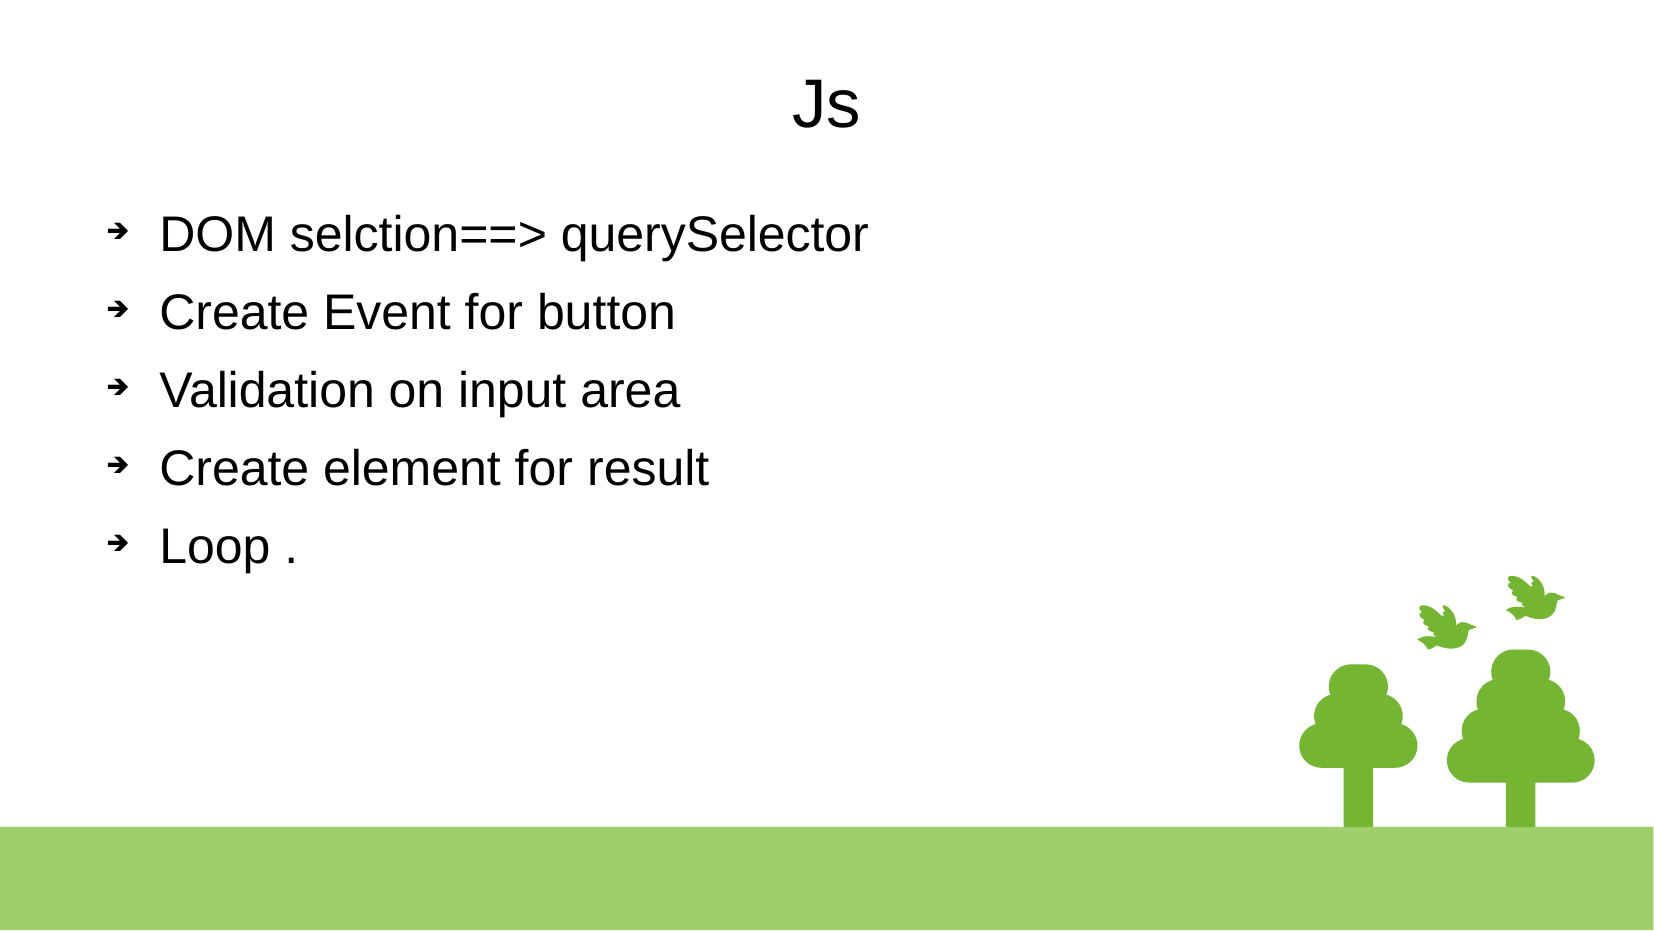

# Js
DOM selction==> querySelector
Create Event for button
Validation on input area
Create element for result
Loop .